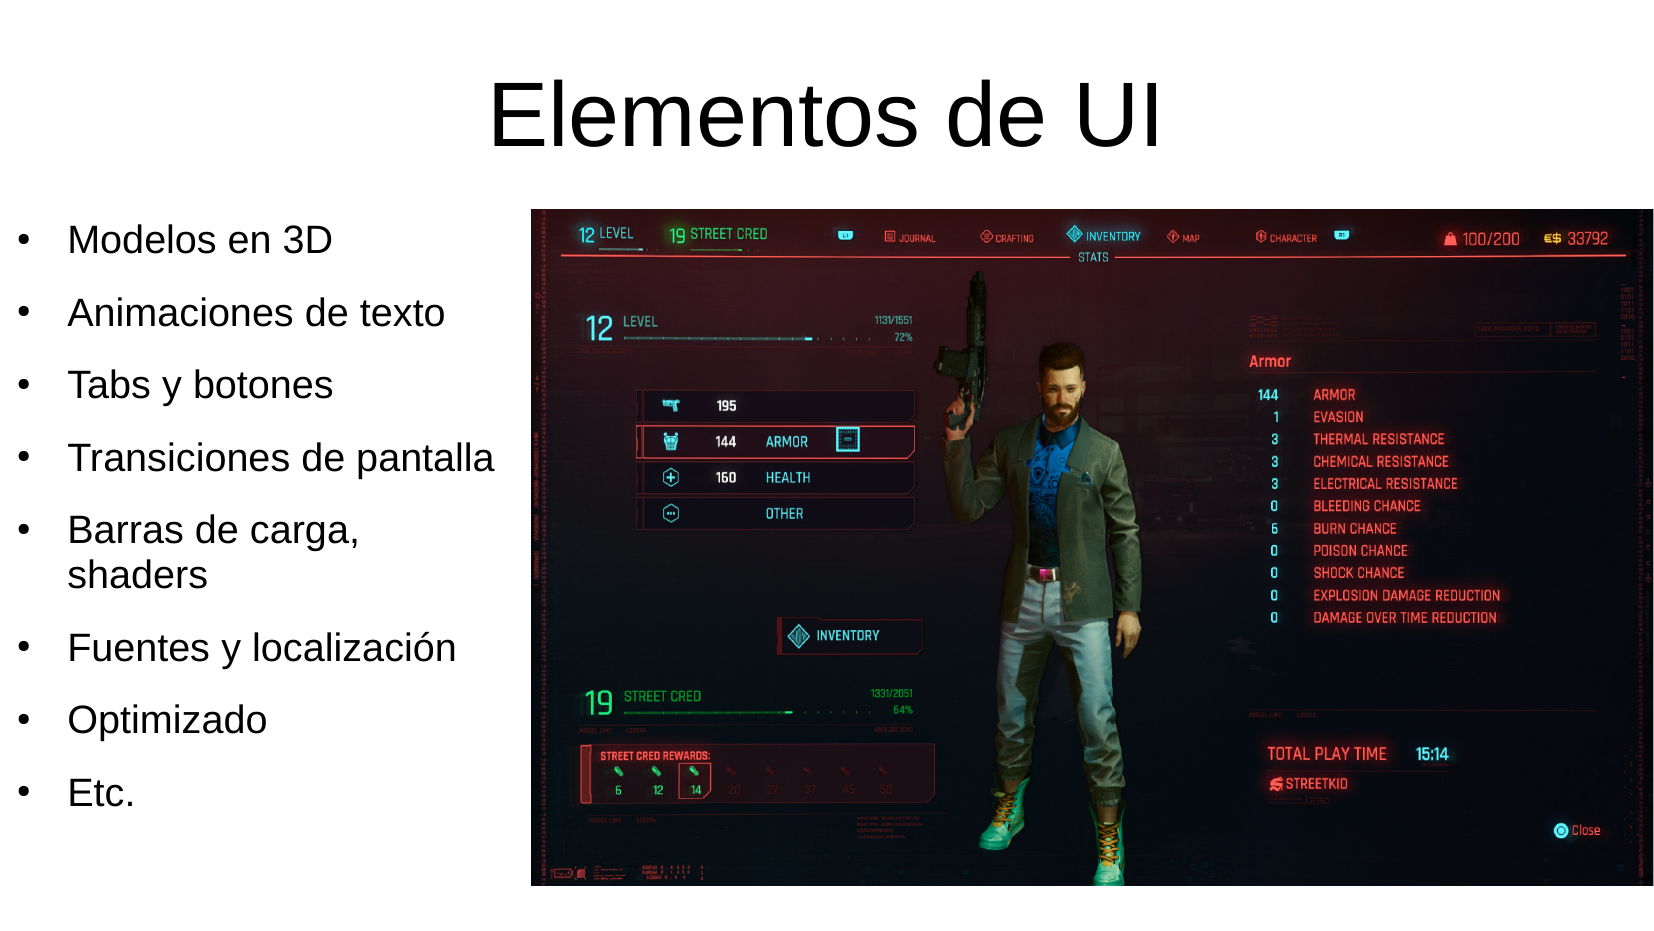

Elementos de UI
# Modelos en 3D
Animaciones de texto
Tabs y botones
Transiciones de pantalla
Barras de carga, shaders
Fuentes y localización
Optimizado
Etc.